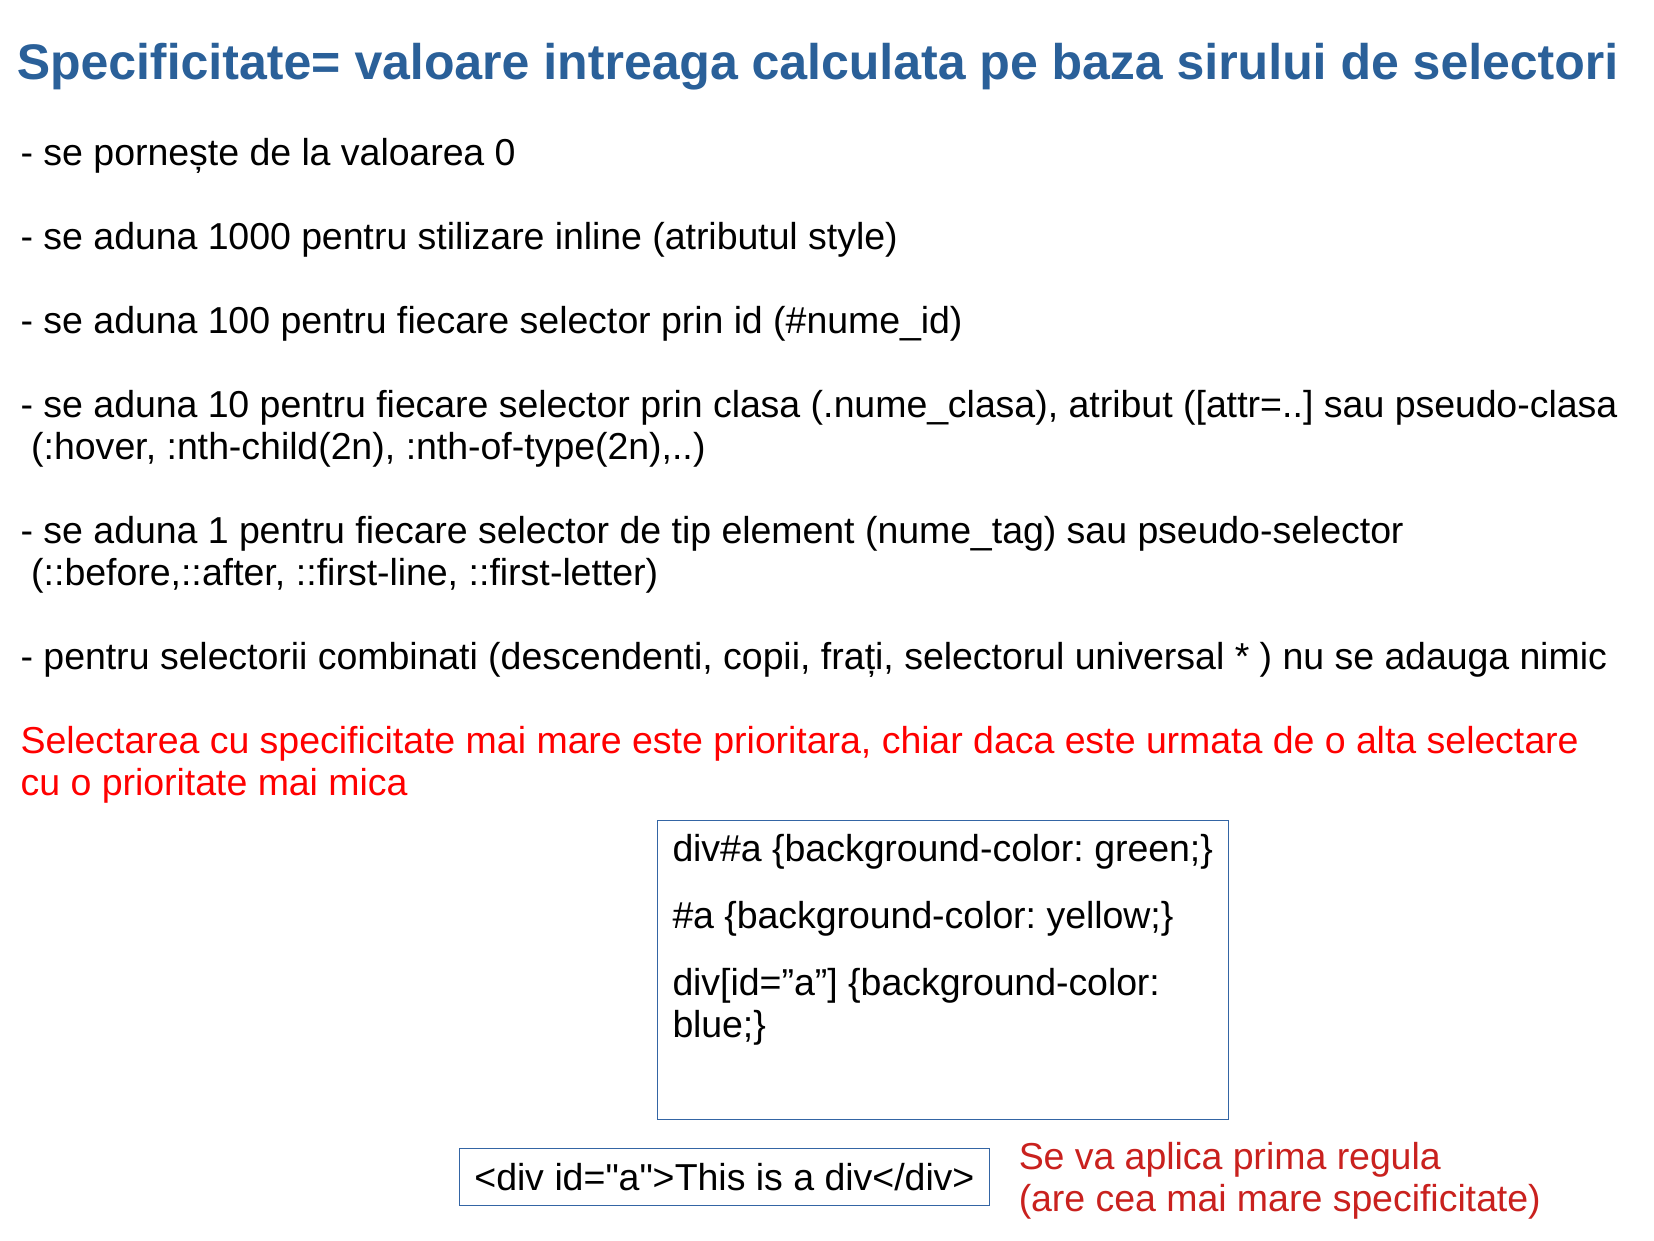

Specificitate= valoare intreaga calculata pe baza sirului de selectori
- se pornește de la valoarea 0
- se aduna 1000 pentru stilizare inline (atributul style)
- se aduna 100 pentru fiecare selector prin id (#nume_id)
- se aduna 10 pentru fiecare selector prin clasa (.nume_clasa), atribut ([attr=..] sau pseudo-clasa
 (:hover, :nth-child(2n), :nth-of-type(2n),..)
- se aduna 1 pentru fiecare selector de tip element (nume_tag) sau pseudo-selector
 (::before,::after, ::first-line, ::first-letter)
- pentru selectorii combinati (descendenti, copii, frați, selectorul universal * ) nu se adauga nimic
Selectarea cu specificitate mai mare este prioritara, chiar daca este urmata de o alta selectare
cu o prioritate mai mica
div#a {background-color: green;}
#a {background-color: yellow;}
div[id=”a”] {background-color: blue;}
Se va aplica prima regula
(are cea mai mare specificitate)
<div id="a">This is a div</div>